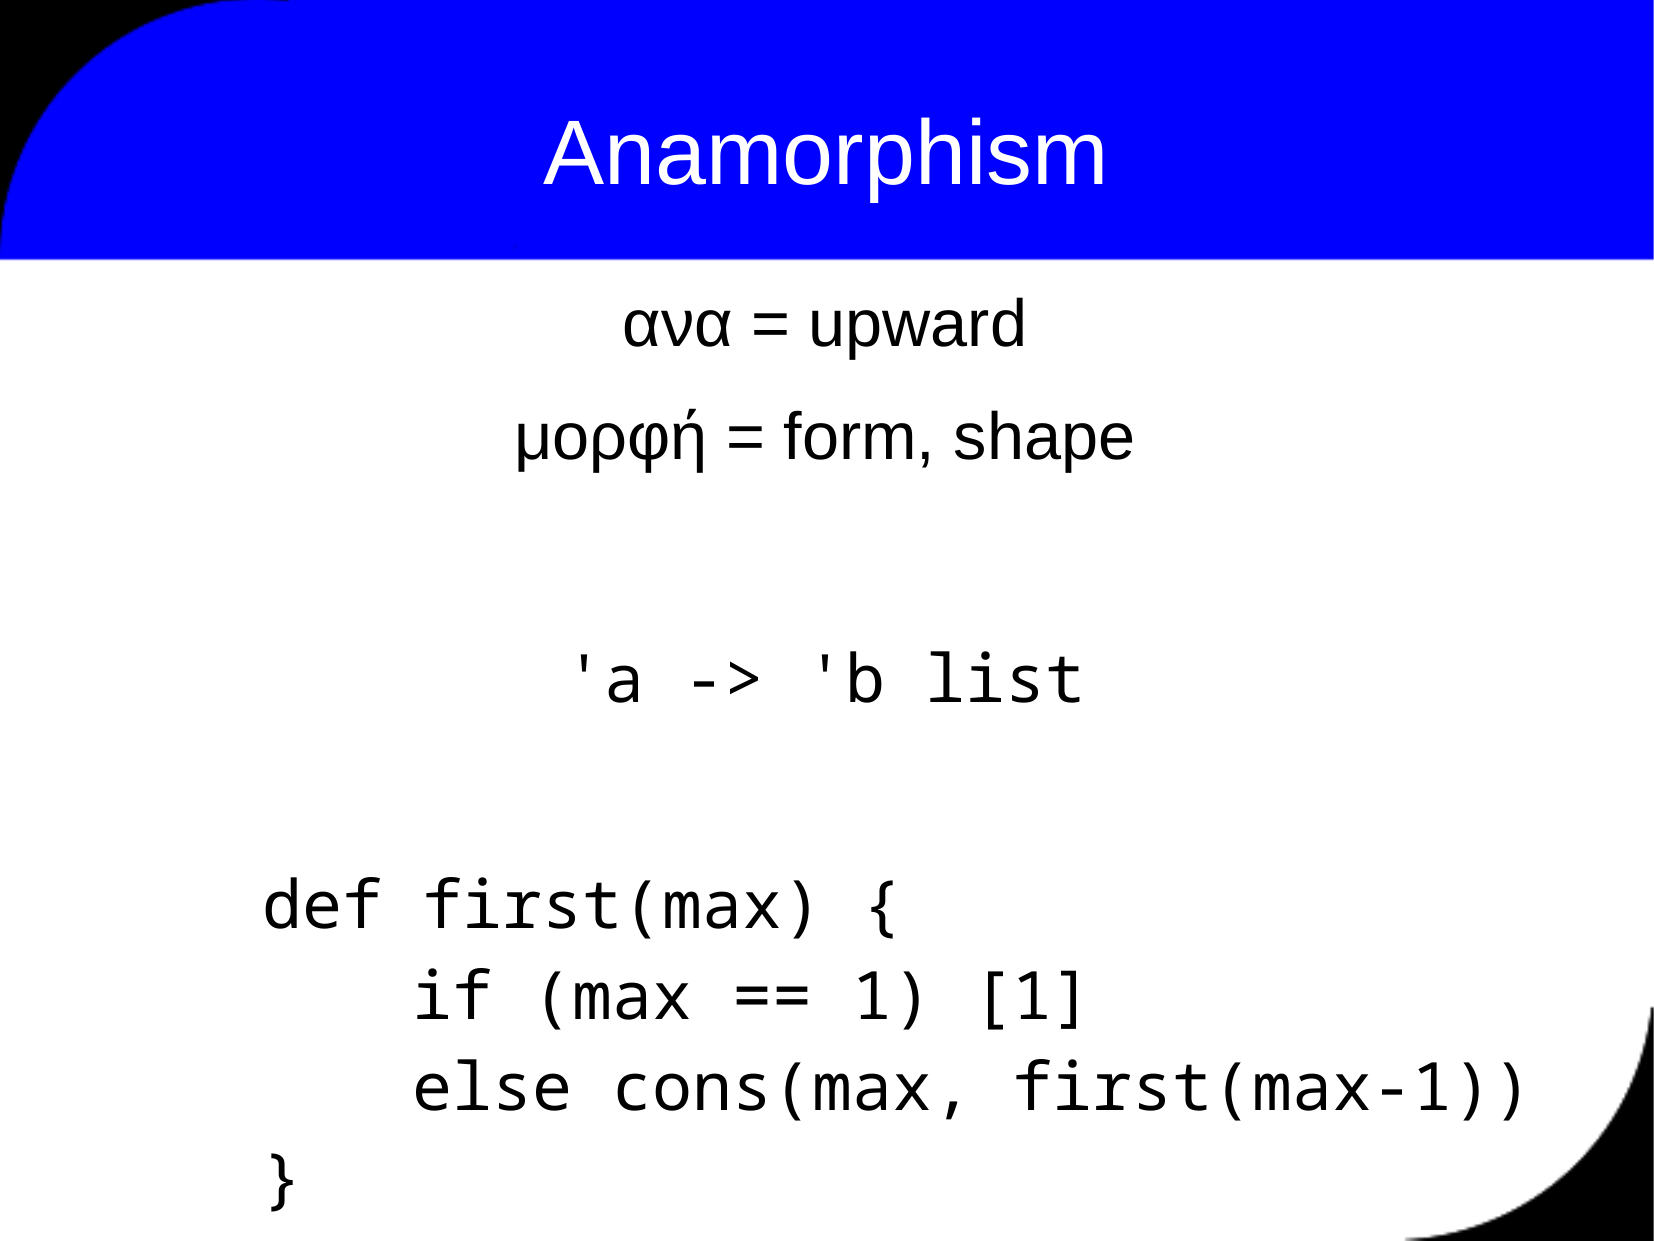

# Anamorphism
ανα = upward
μορφή = form, shape
'a -> 'b list
			def first(max) {
 			if (max == 1) [1]
 			else cons(max, first(max-1))
			}